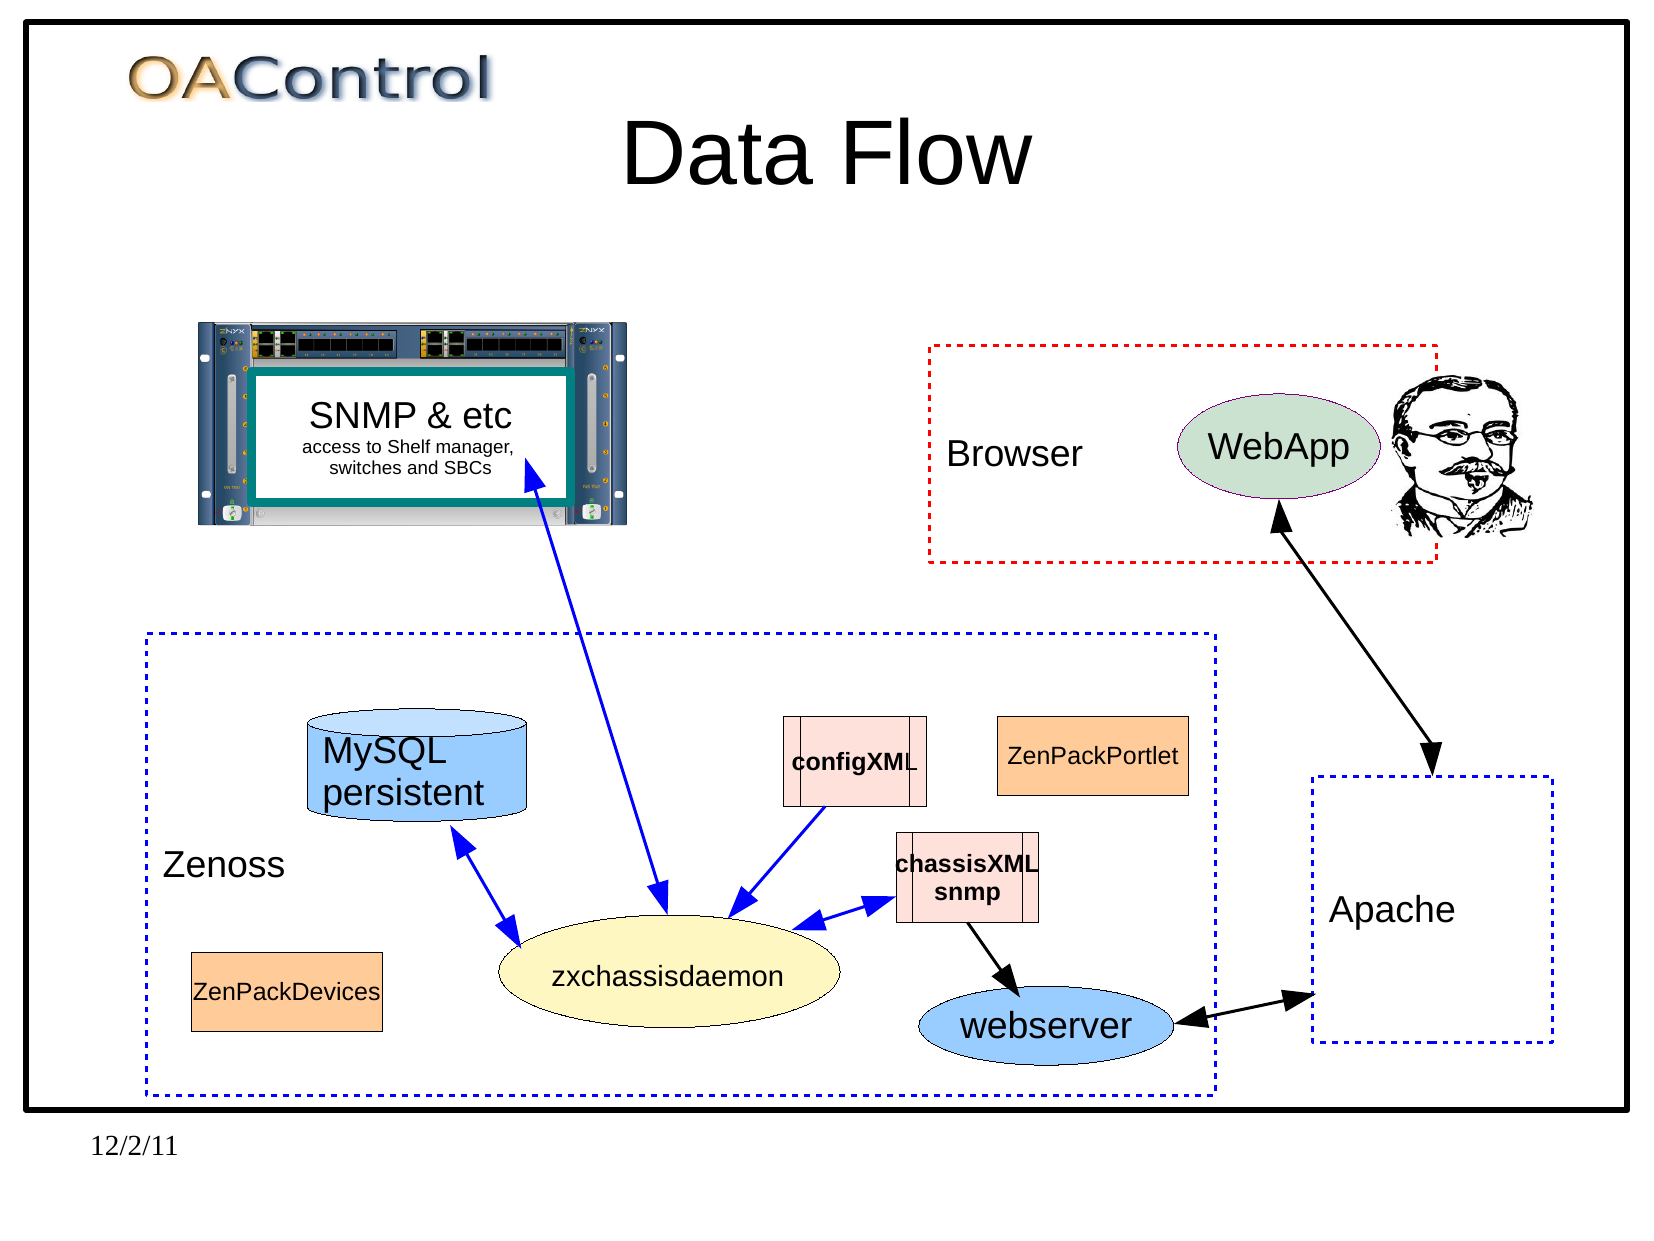

# Data Flow
SNMP & etc
access to Shelf manager,
switches and SBCs
Browser
WebApp
Zenoss
MySQL persistent
configXML
ZenPackPortlet
Apache
chassisXML
snmp
zxchassisdaemon
ZenPackDevices
webserver